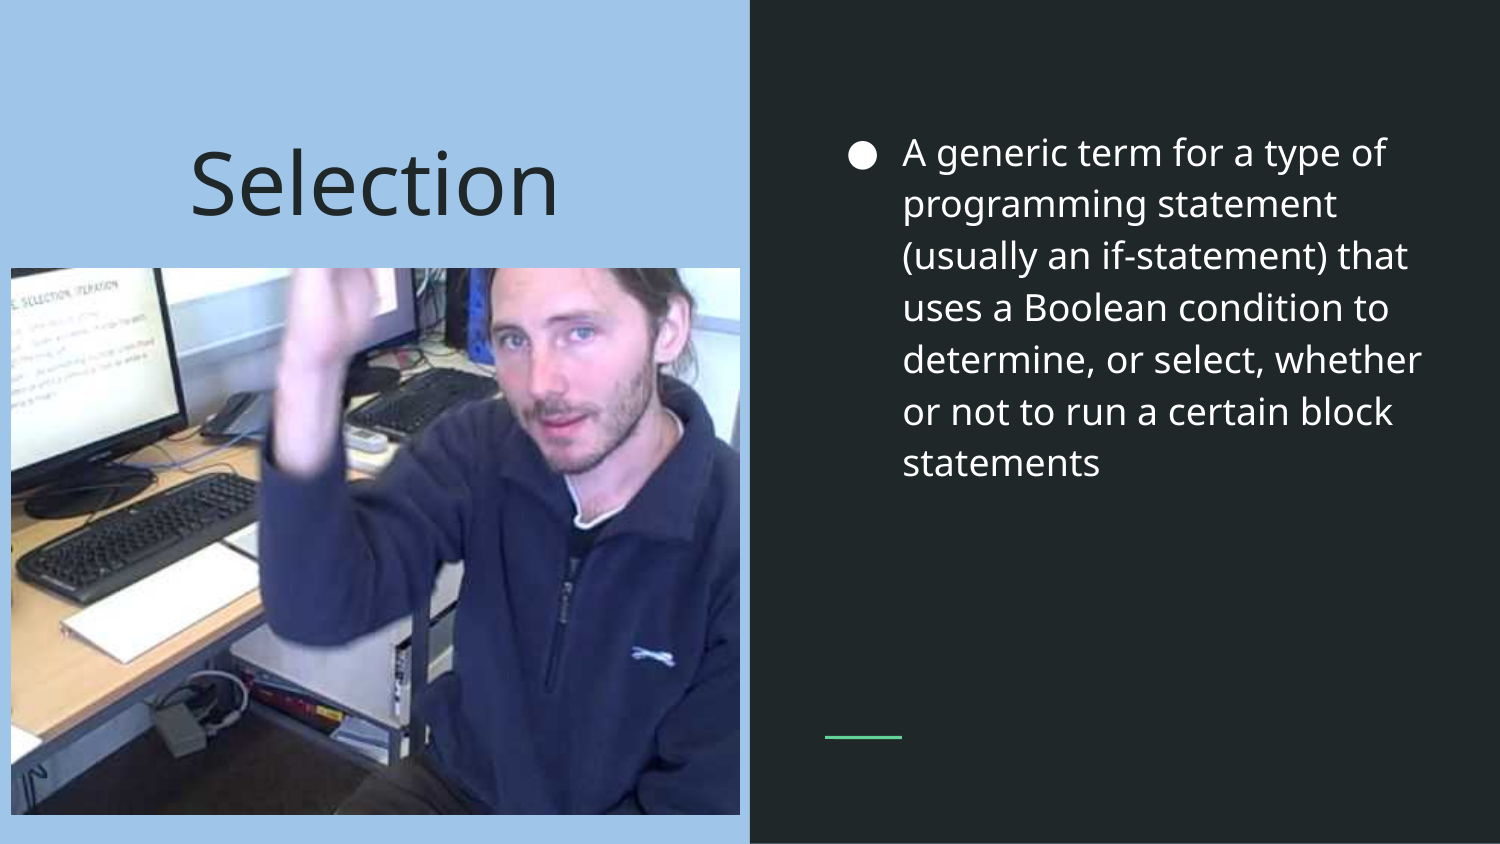

# Selection
A generic term for a type of programming statement (usually an if-statement) that uses a Boolean condition to determine, or select, whether or not to run a certain block statements